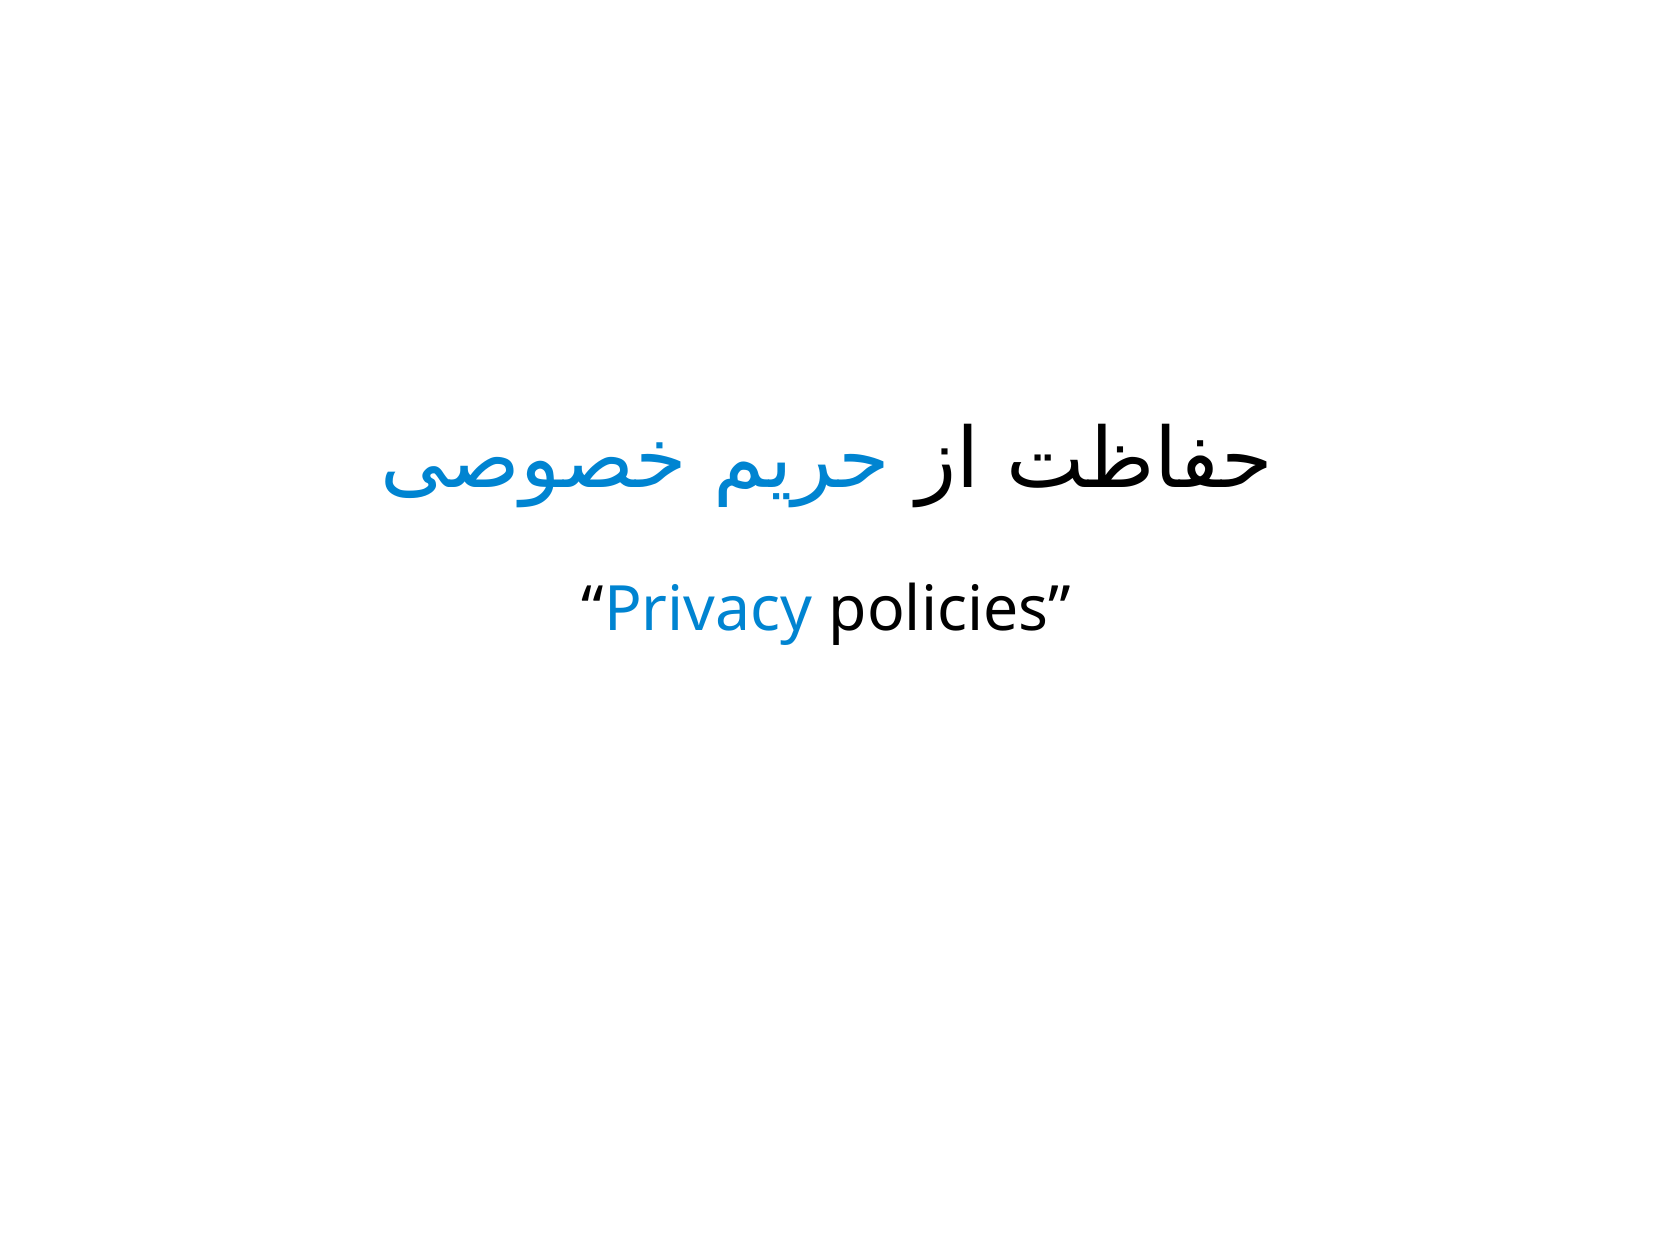

# حفاظت از حریم خصوصی
“Privacy policies”